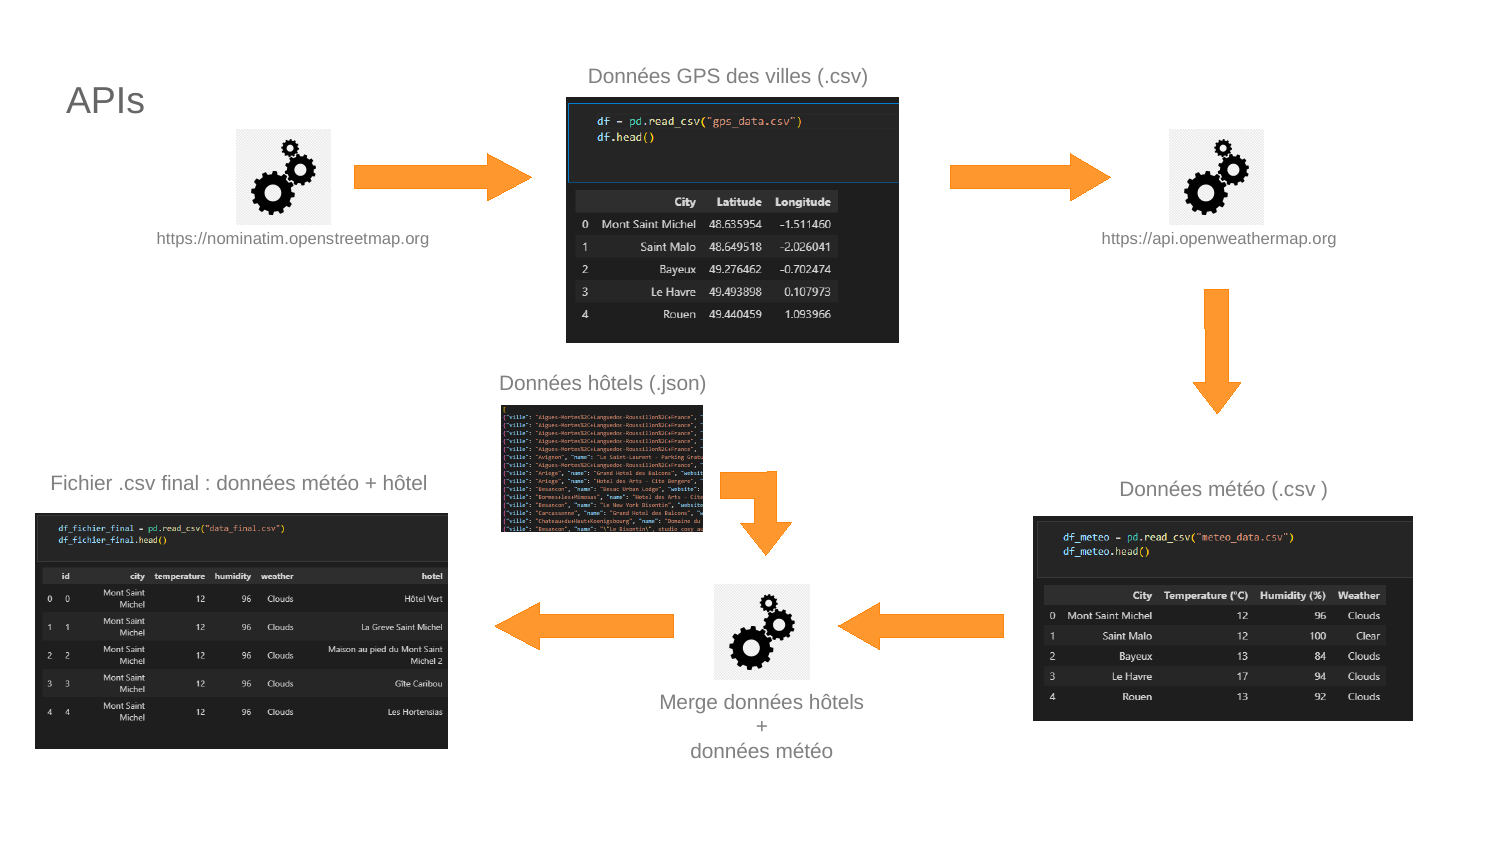

Données GPS des villes (.csv)
# APIs
https://nominatim.openstreetmap.org
https://api.openweathermap.org
Données hôtels (.json)
Fichier .csv final : données météo + hôtel
Données météo (.csv )
Merge données hôtels
+
données météo